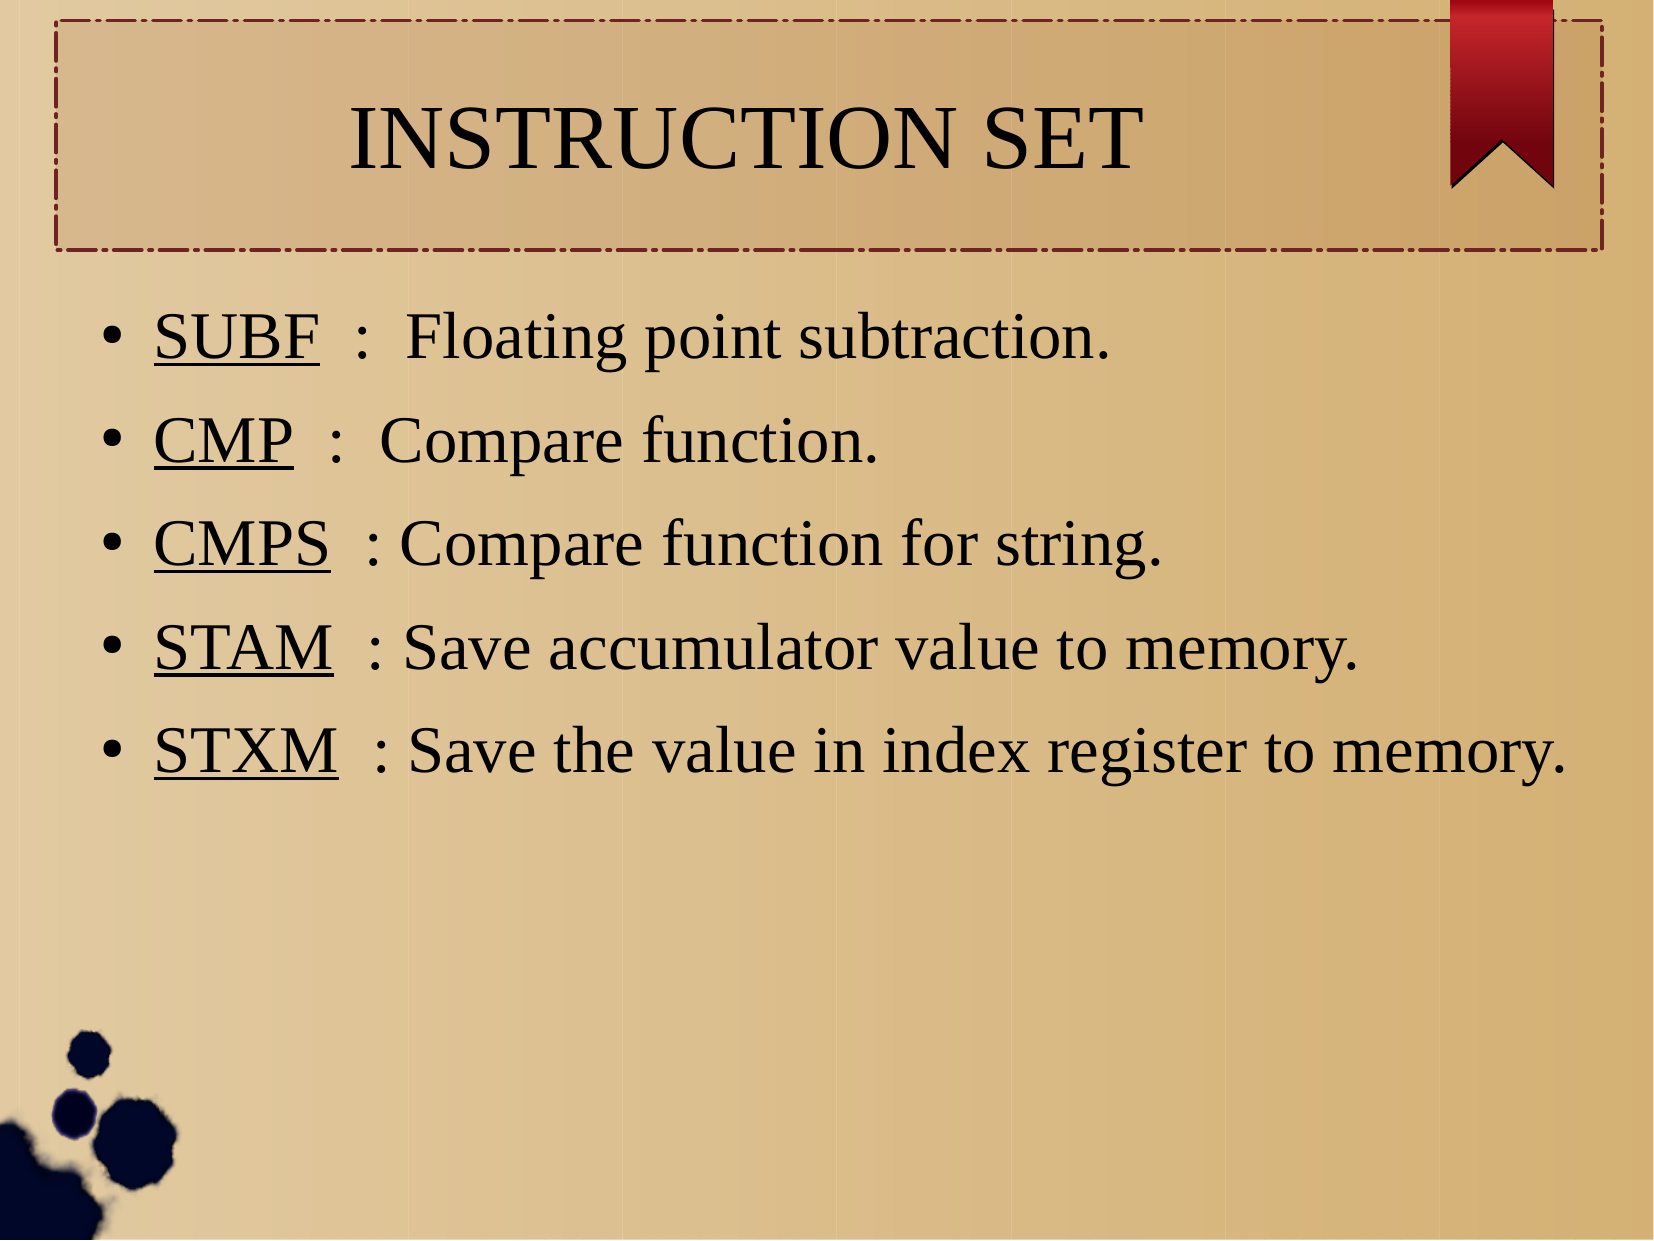

# INSTRUCTION SET
SUBF : Floating point subtraction.
CMP : Compare function.
CMPS : Compare function for string.
STAM : Save accumulator value to memory.
STXM : Save the value in index register to memory.